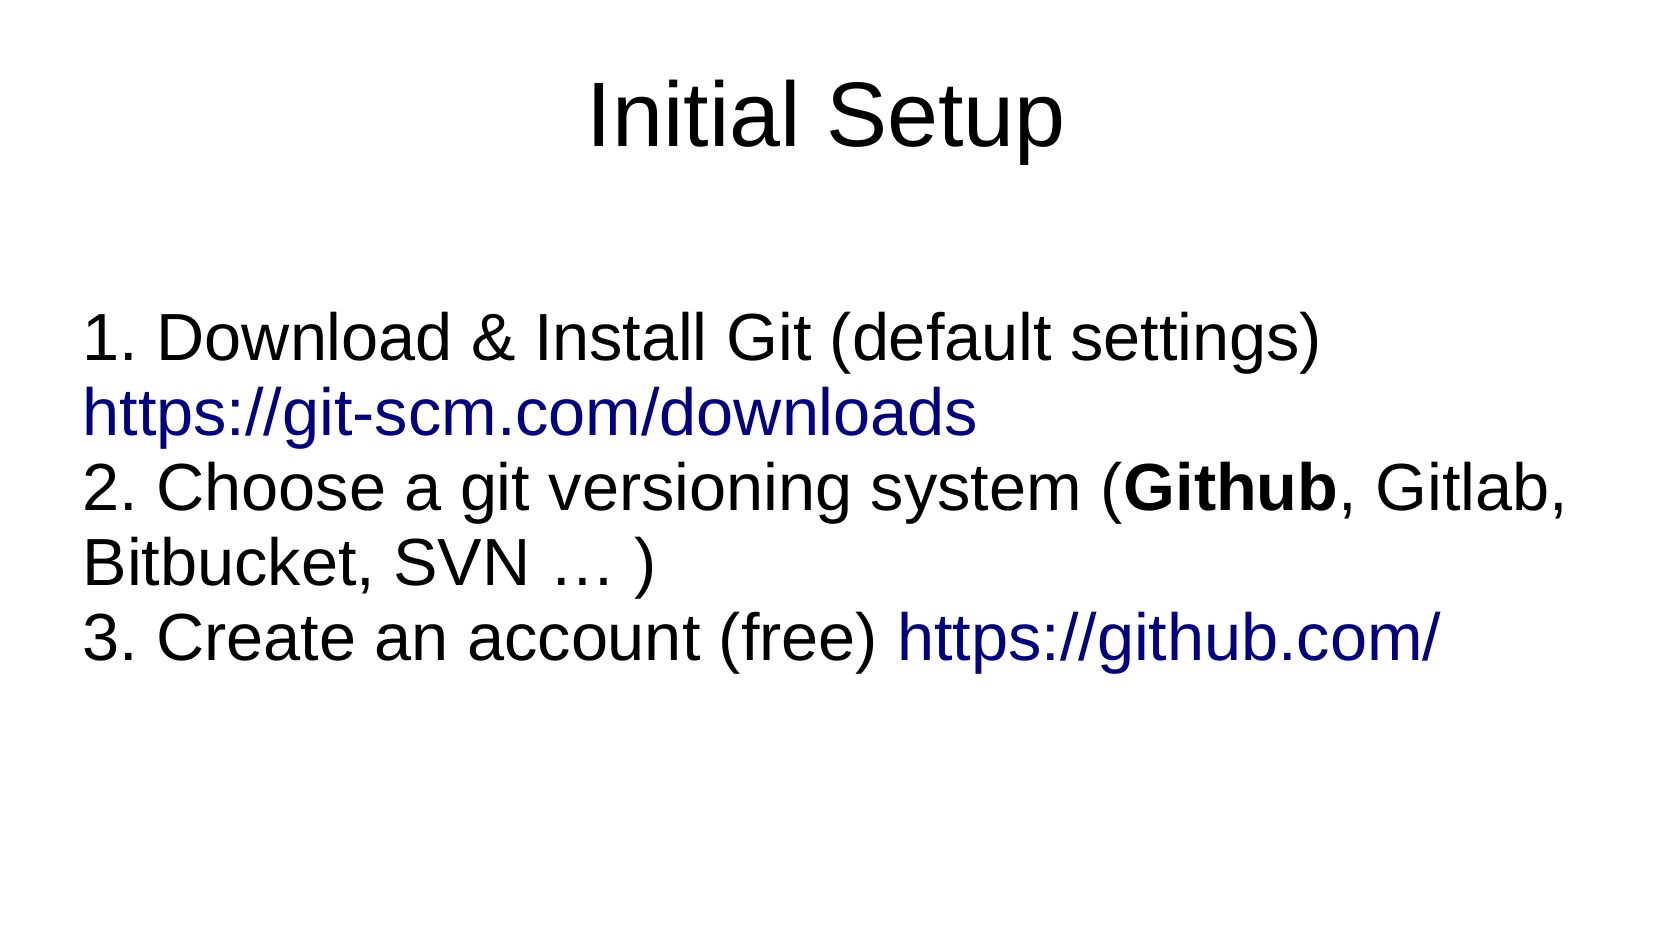

# Initial Setup
1. Download & Install Git (default settings) https://git-scm.com/downloads
2. Choose a git versioning system (Github, Gitlab, Bitbucket, SVN … )
3. Create an account (free) https://github.com/